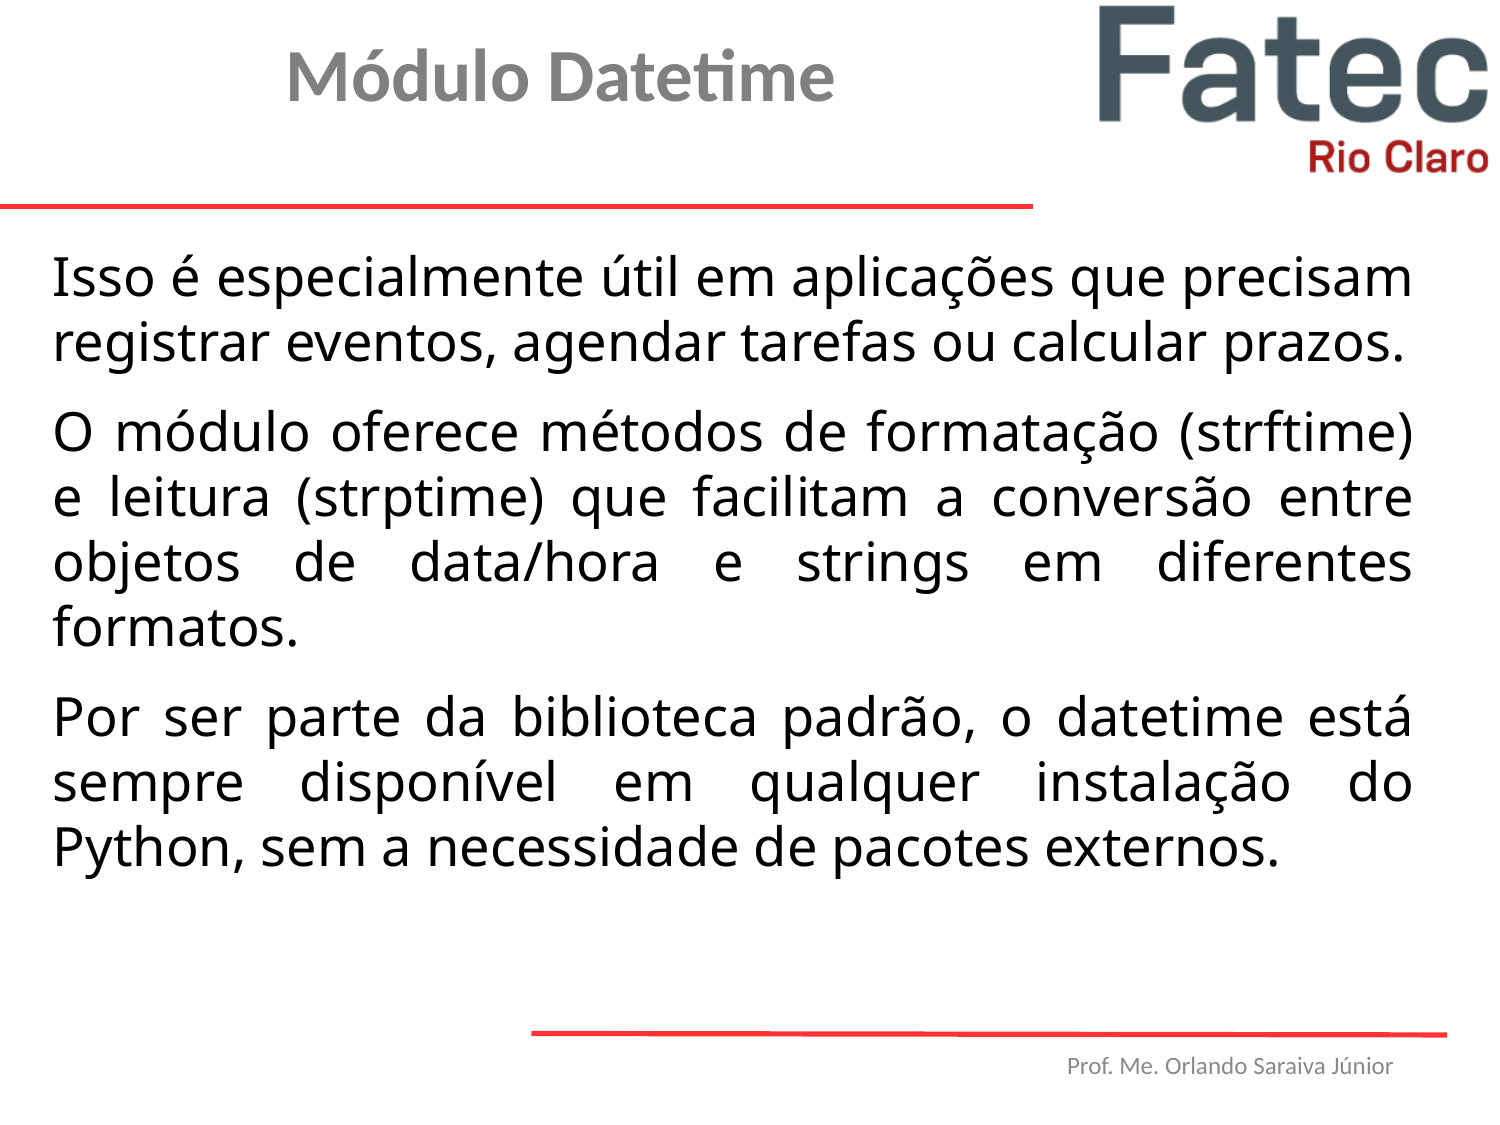

Módulo Datetime
# Isso é especialmente útil em aplicações que precisam registrar eventos, agendar tarefas ou calcular prazos.
O módulo oferece métodos de formatação (strftime) e leitura (strptime) que facilitam a conversão entre objetos de data/hora e strings em diferentes formatos.
Por ser parte da biblioteca padrão, o datetime está sempre disponível em qualquer instalação do Python, sem a necessidade de pacotes externos.